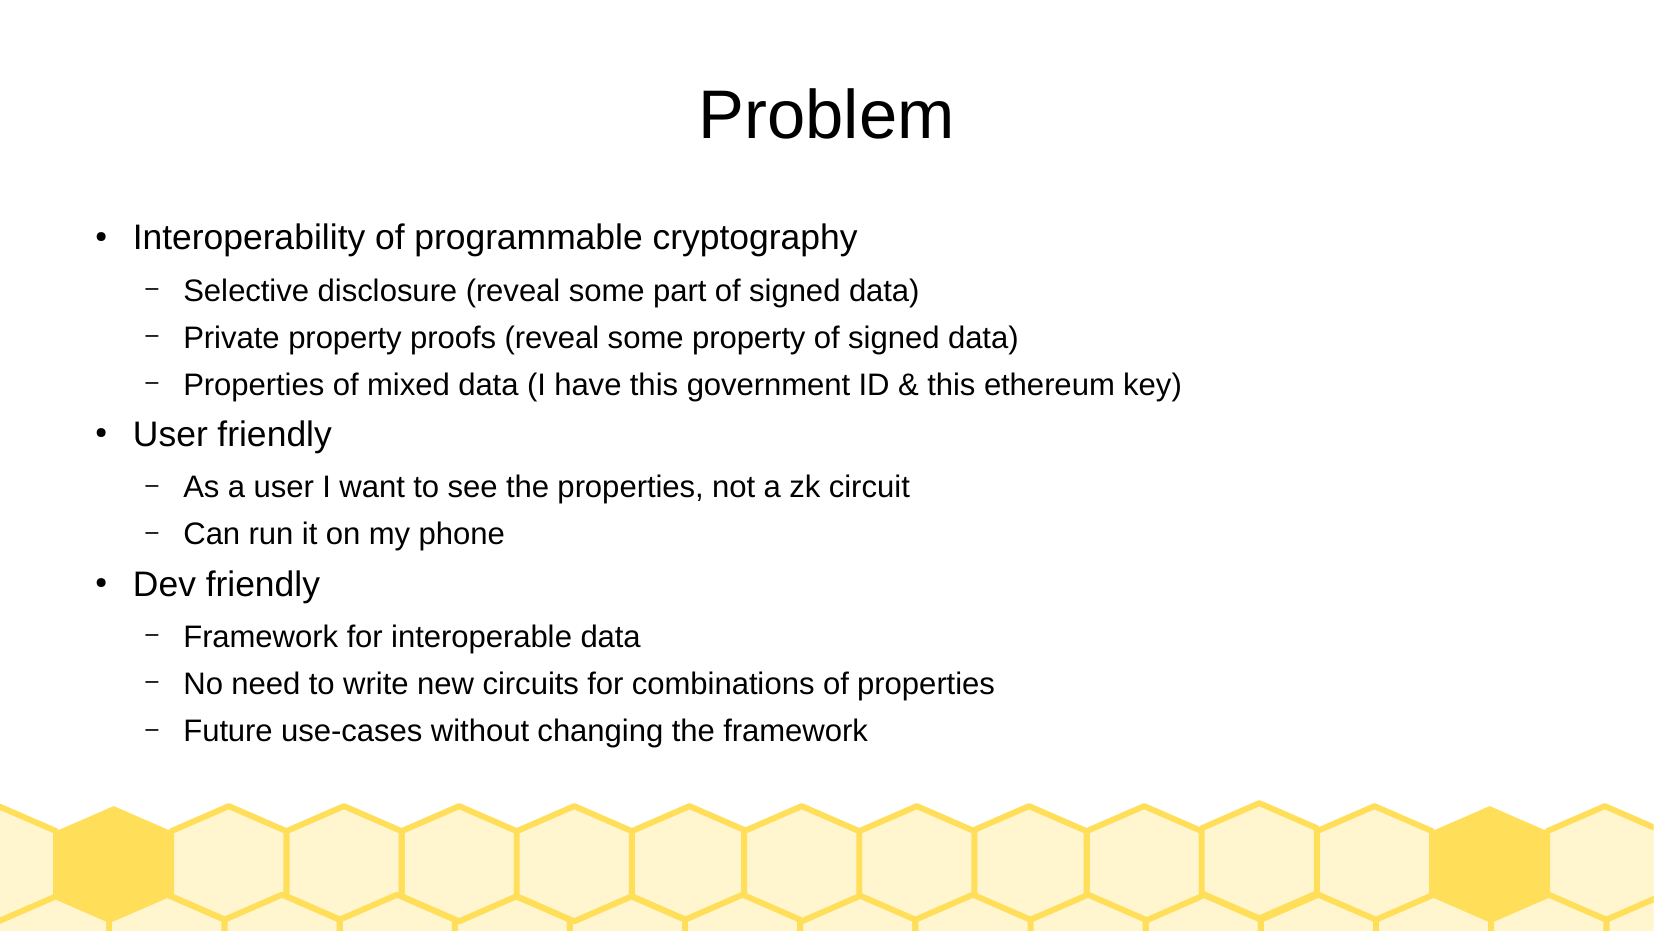

# Problem
Interoperability of programmable cryptography
Selective disclosure (reveal some part of signed data)
Private property proofs (reveal some property of signed data)
Properties of mixed data (I have this government ID & this ethereum key)
User friendly
As a user I want to see the properties, not a zk circuit
Can run it on my phone
Dev friendly
Framework for interoperable data
No need to write new circuits for combinations of properties
Future use-cases without changing the framework